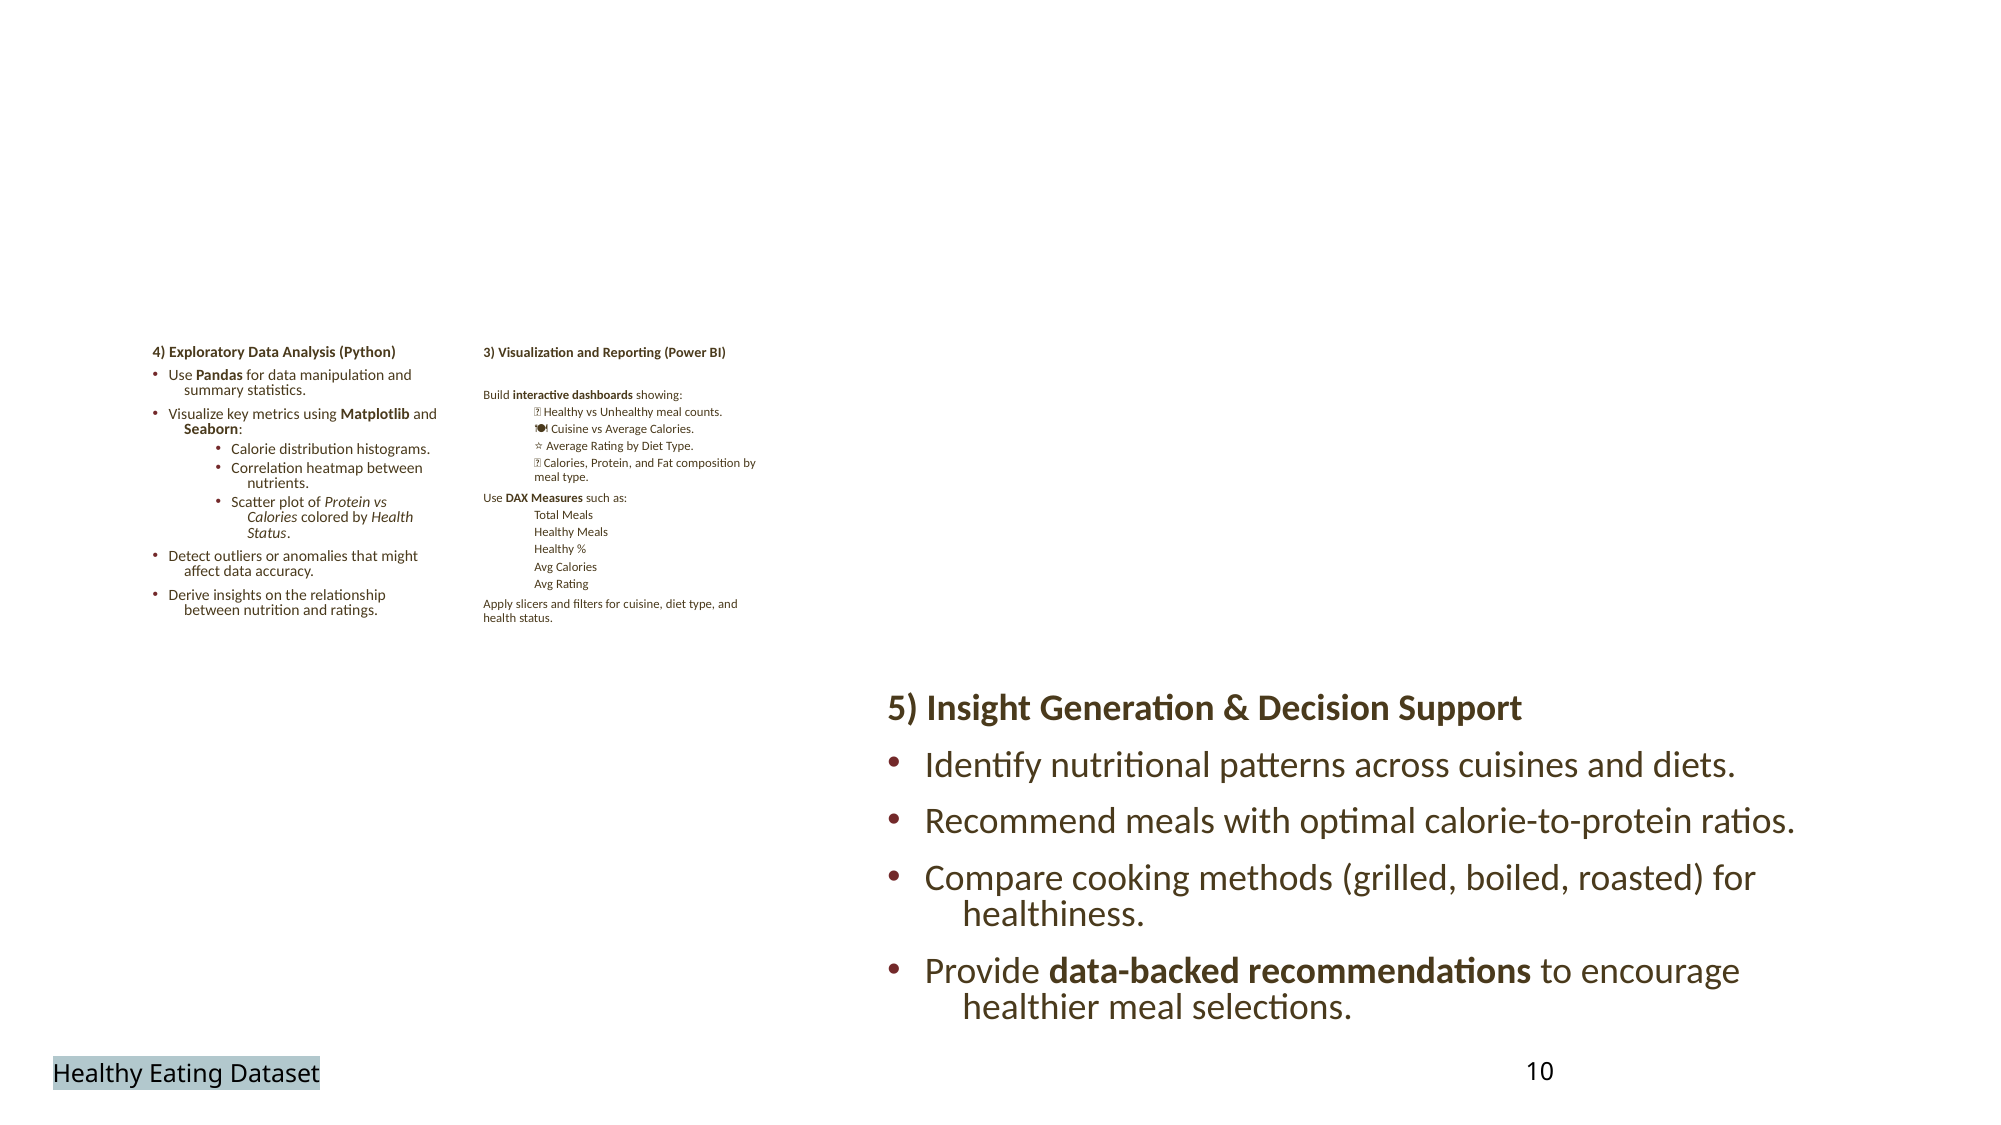

# 4) Exploratory Data Analysis (Python)
Use Pandas for data manipulation and summary statistics.
Visualize key metrics using Matplotlib and Seaborn:
Calorie distribution histograms.
Correlation heatmap between nutrients.
Scatter plot of Protein vs Calories colored by Health Status.
Detect outliers or anomalies that might affect data accuracy.
Derive insights on the relationship between nutrition and ratings.
3) Visualization and Reporting (Power BI)
Build interactive dashboards showing:
✅ Healthy vs Unhealthy meal counts.
🍽️ Cuisine vs Average Calories.
⭐ Average Rating by Diet Type.
🧮 Calories, Protein, and Fat composition by meal type.
Use DAX Measures such as:
Total Meals
Healthy Meals
Healthy %
Avg Calories
Avg Rating
Apply slicers and filters for cuisine, diet type, and health status.
5) Insight Generation & Decision Support
Identify nutritional patterns across cuisines and diets.
Recommend meals with optimal calorie-to-protein ratios.
Compare cooking methods (grilled, boiled, roasted) for healthiness.
Provide data-backed recommendations to encourage healthier meal selections.
Healthy Eating Dataset